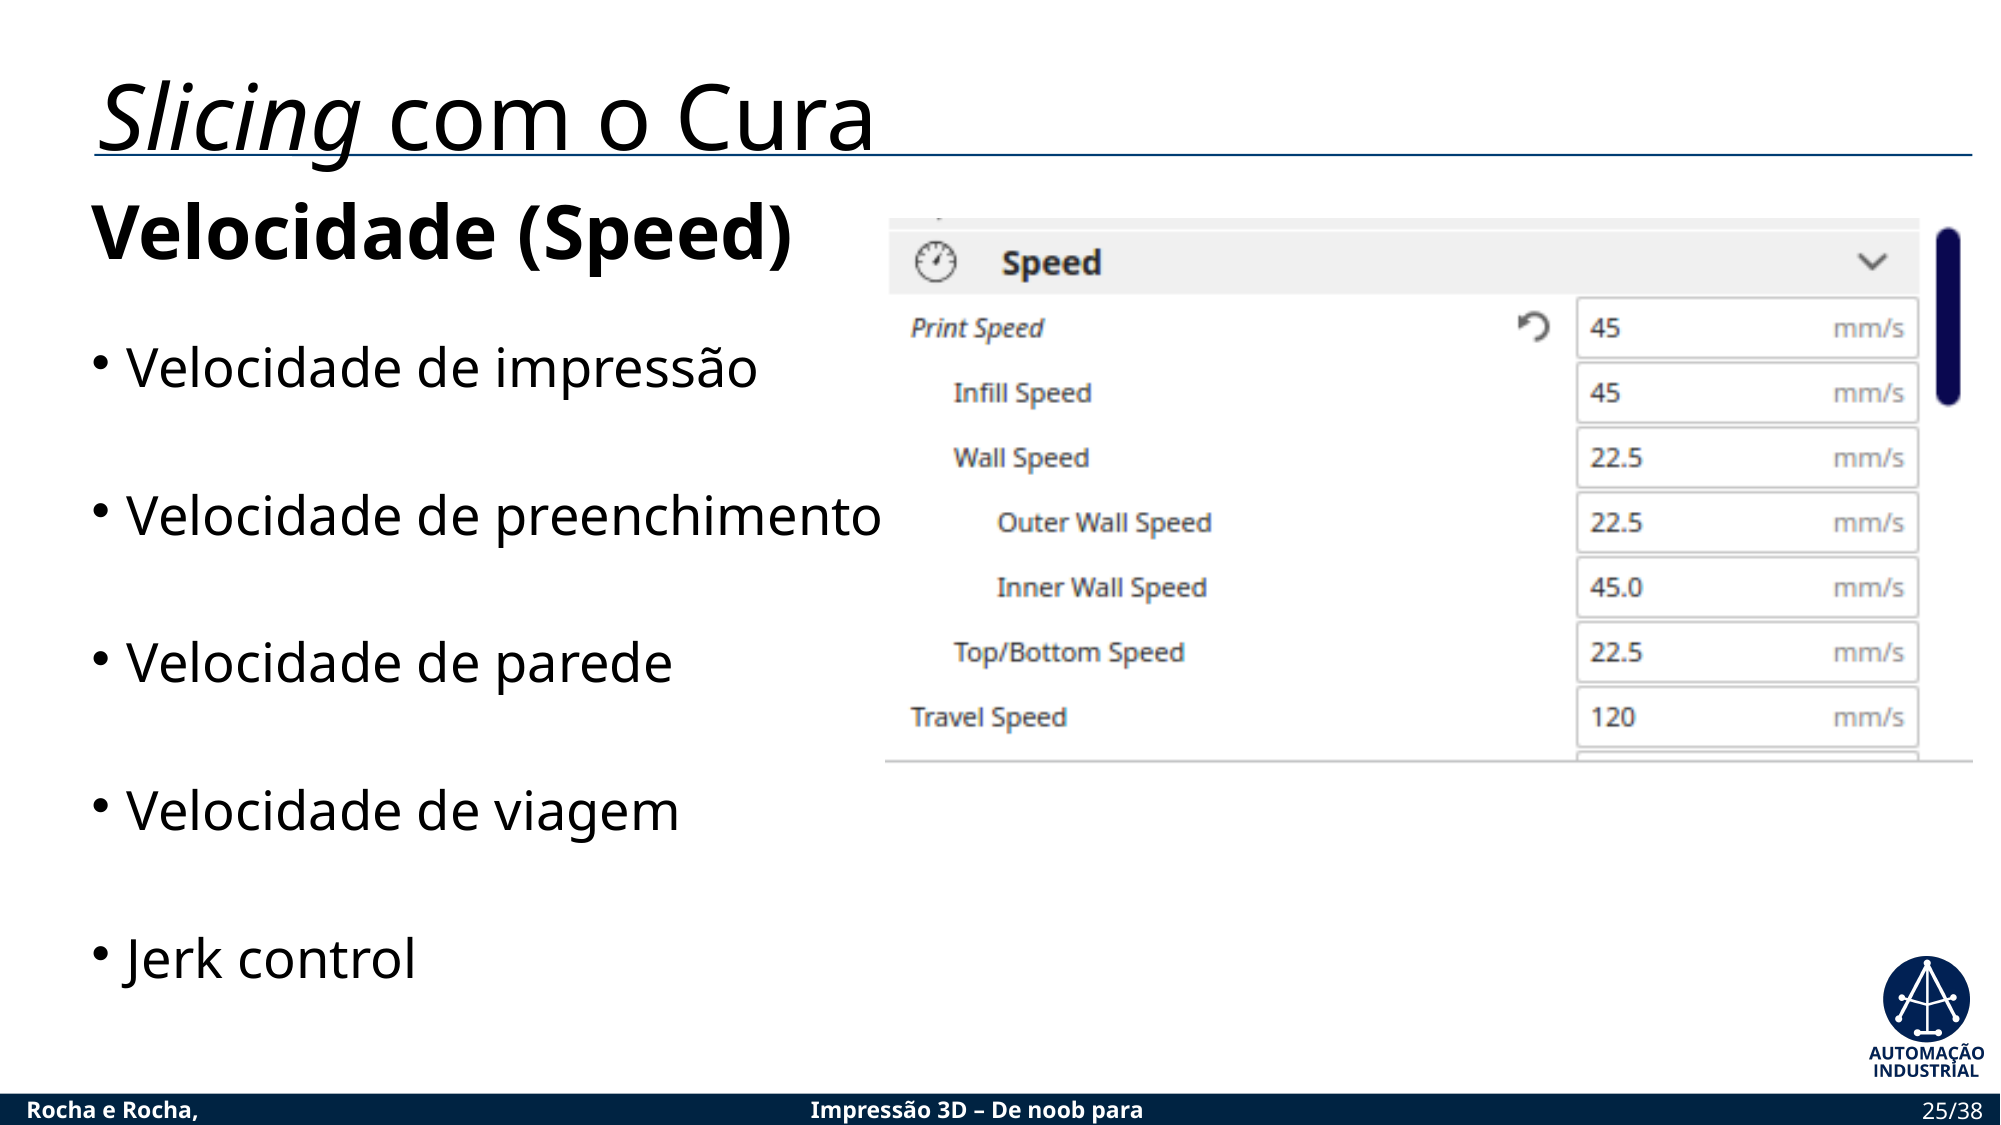

Slicing com o Cura
Velocidade (Speed)
Velocidade de impressão
Velocidade de preenchimento
Velocidade de parede
Velocidade de viagem
Jerk control